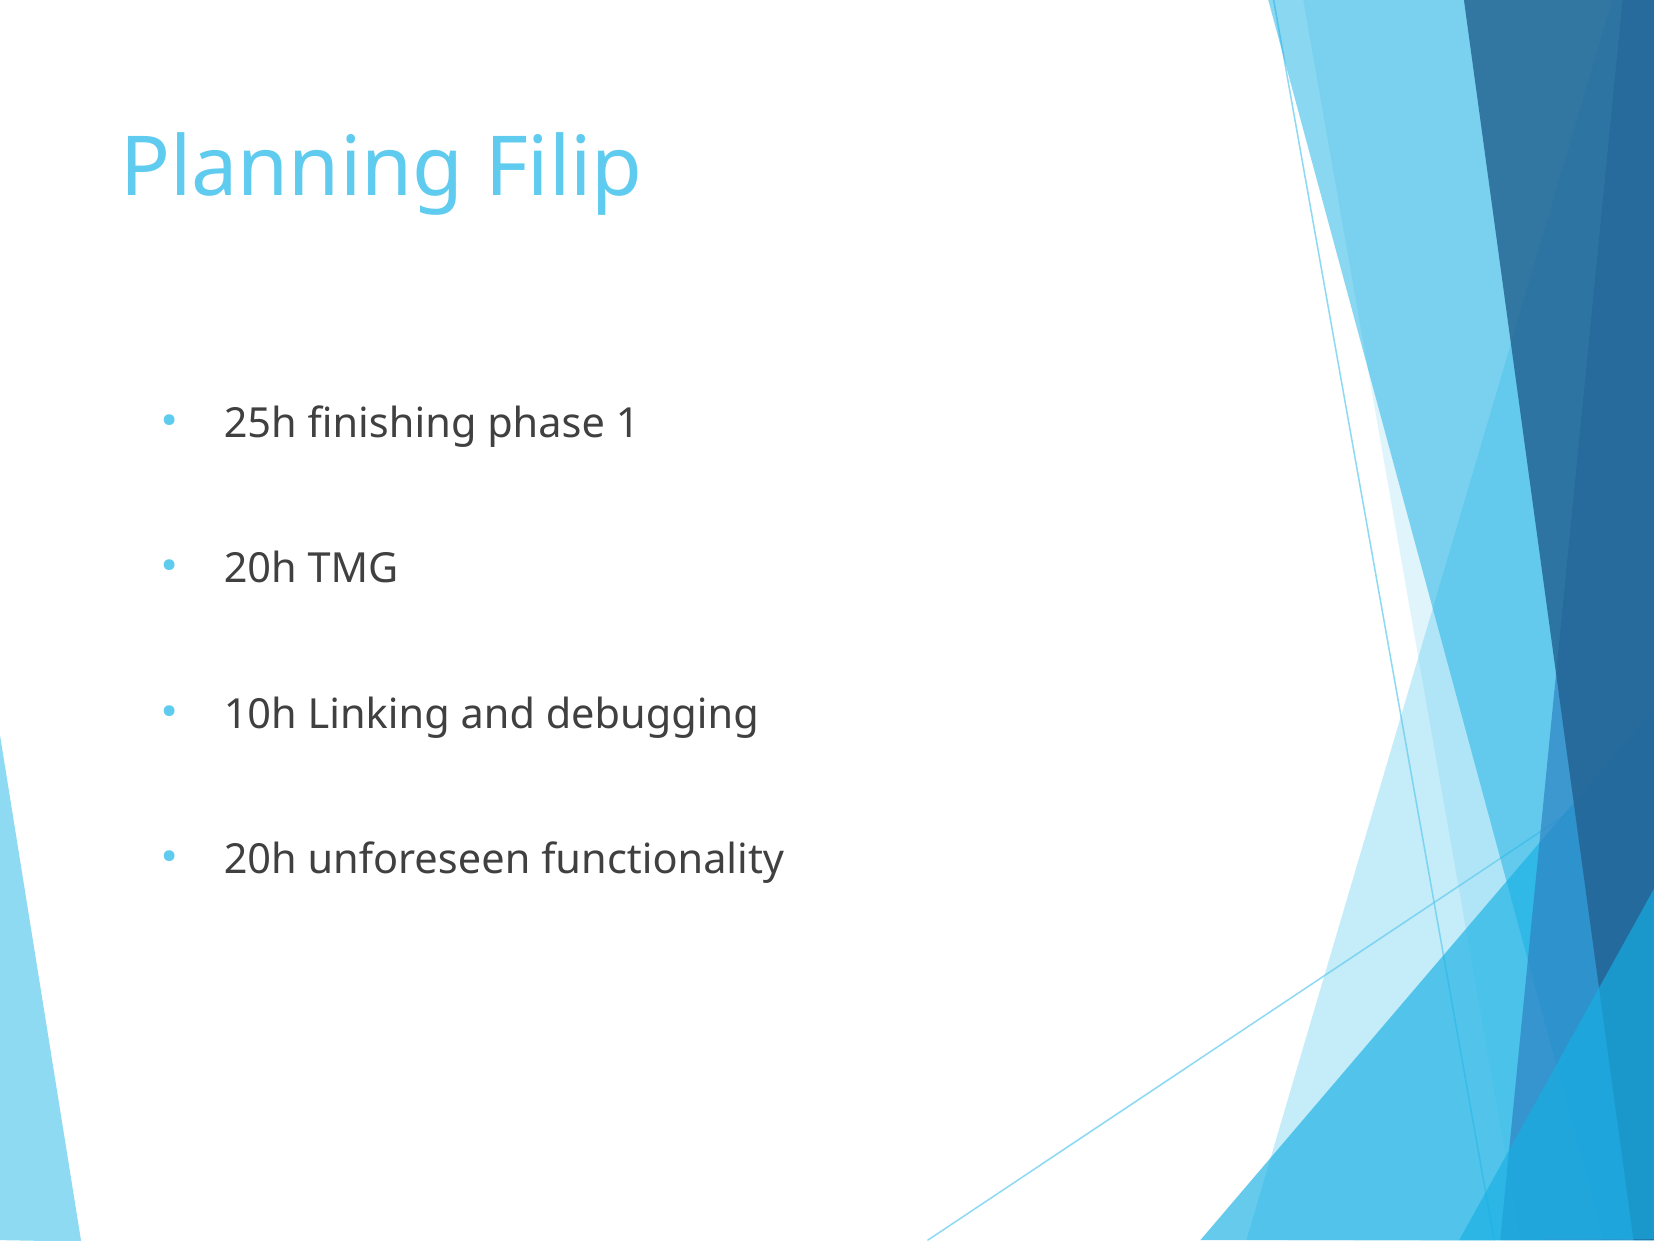

Planning Filip
# 25h finishing phase 1
20h TMG
10h Linking and debugging
20h unforeseen functionality